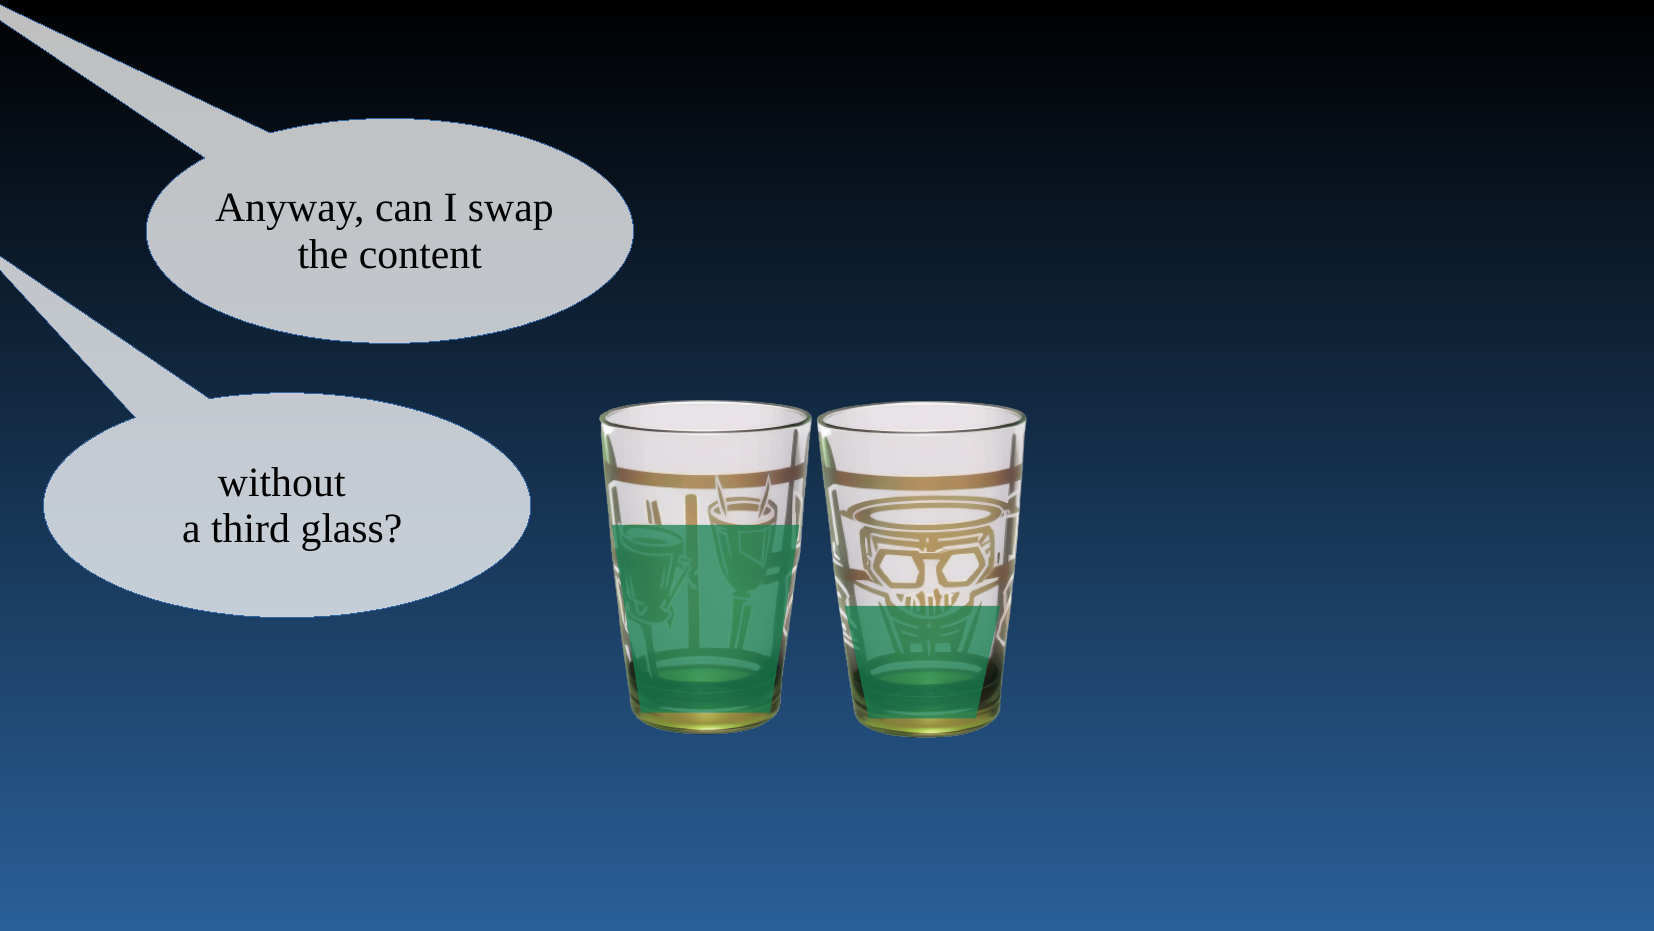

Anyway, can I swap
the content
without
 a third glass?